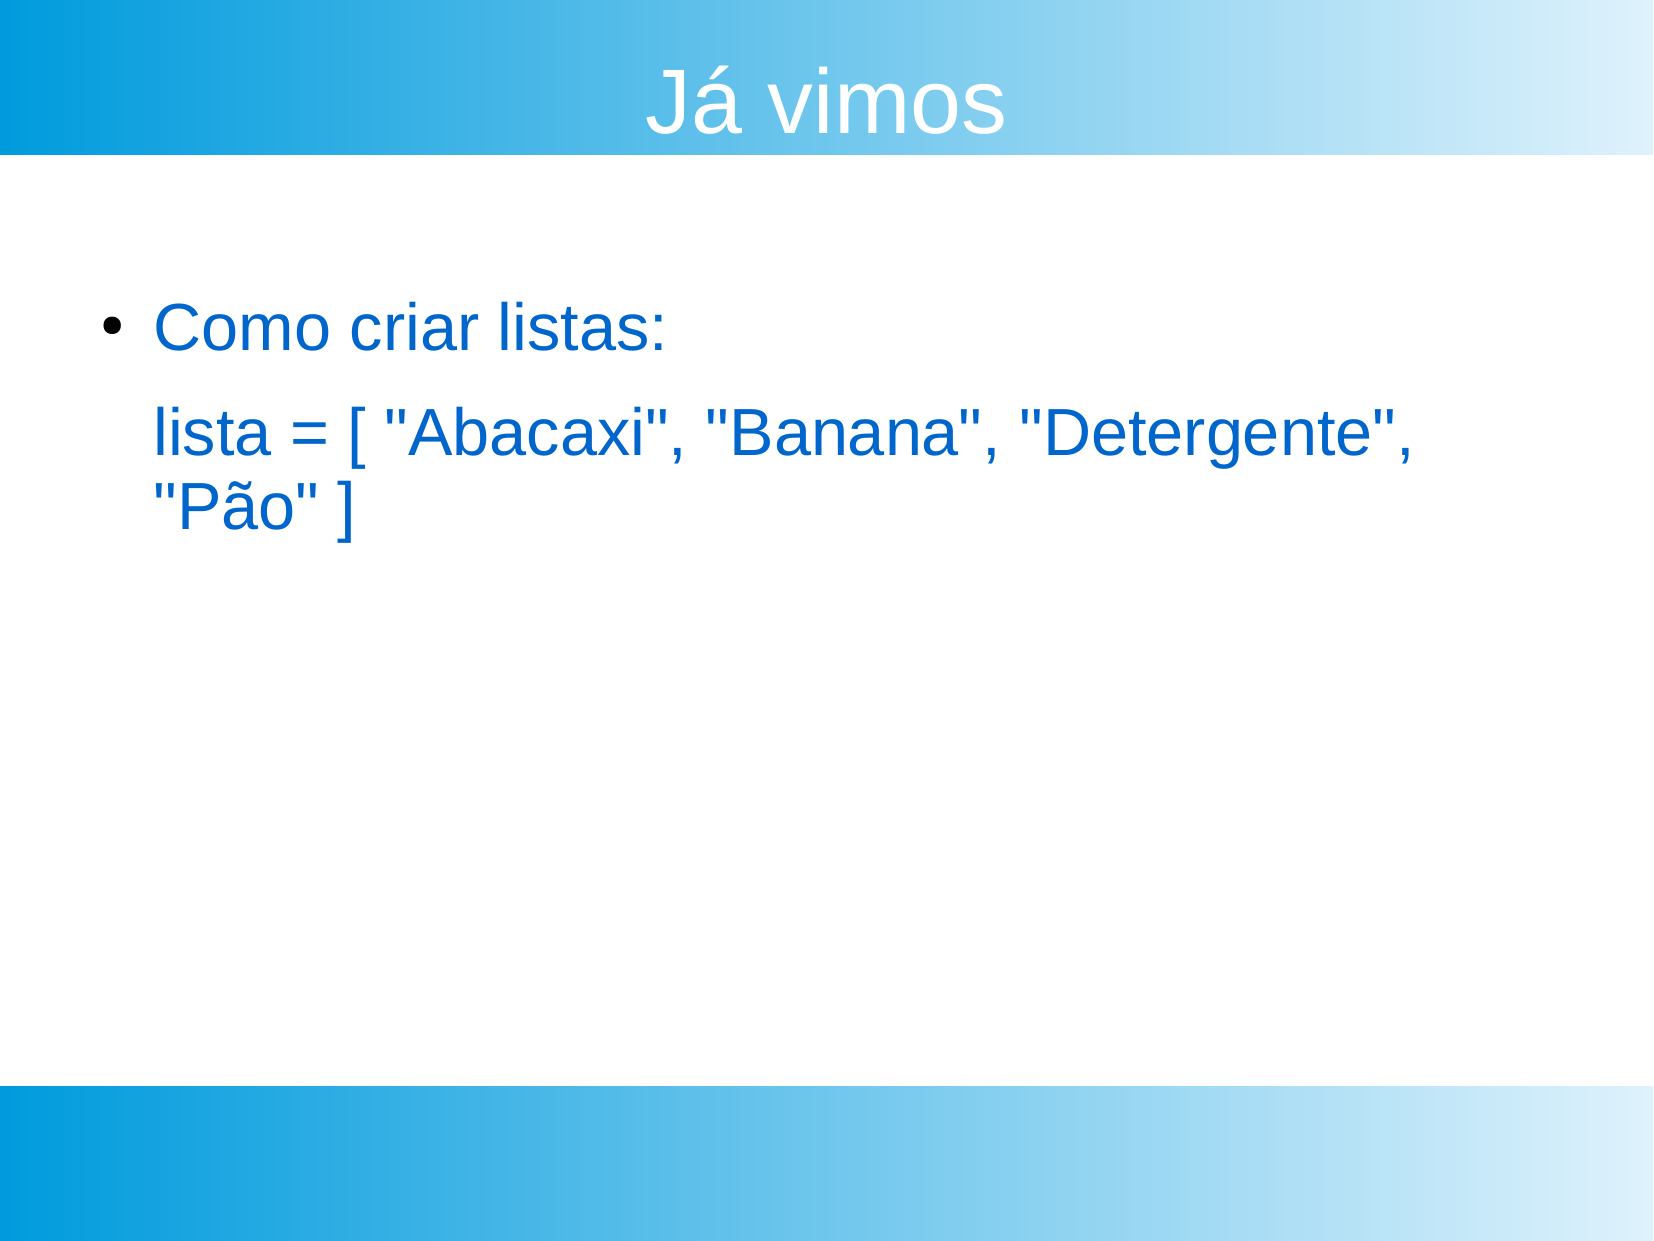

# Já vimos
Como criar listas:
lista = [ "Abacaxi", "Banana", "Detergente", "Pão" ]